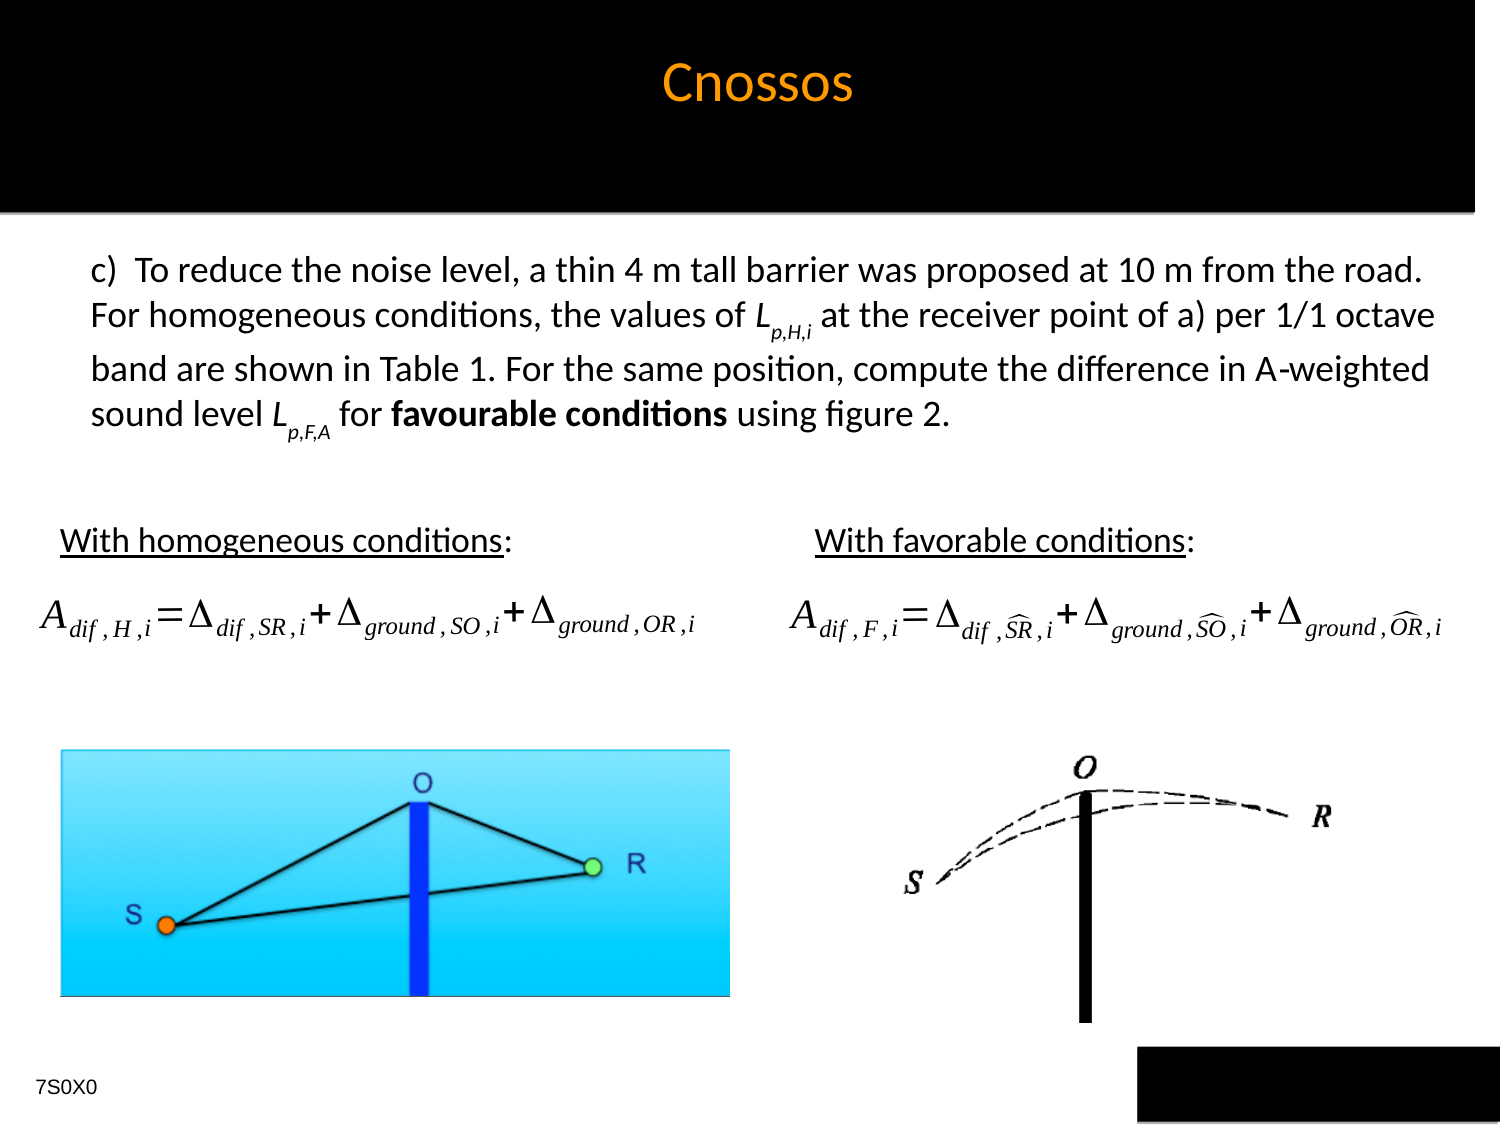

# Cnossos
c) To reduce the noise level, a thin 4 m tall barrier was proposed at 10 m from the road. For homogeneous conditions, the values of Lp,H,i at the receiver point of a) per 1/1 octave band are shown in Table 1. For the same position, compute the difference in A‐weighted sound level Lp,F,A for favourable conditions using figure 2.
With homogeneous conditions:								 With favorable conditions:
7S0X0
2017/02/09
PAGE